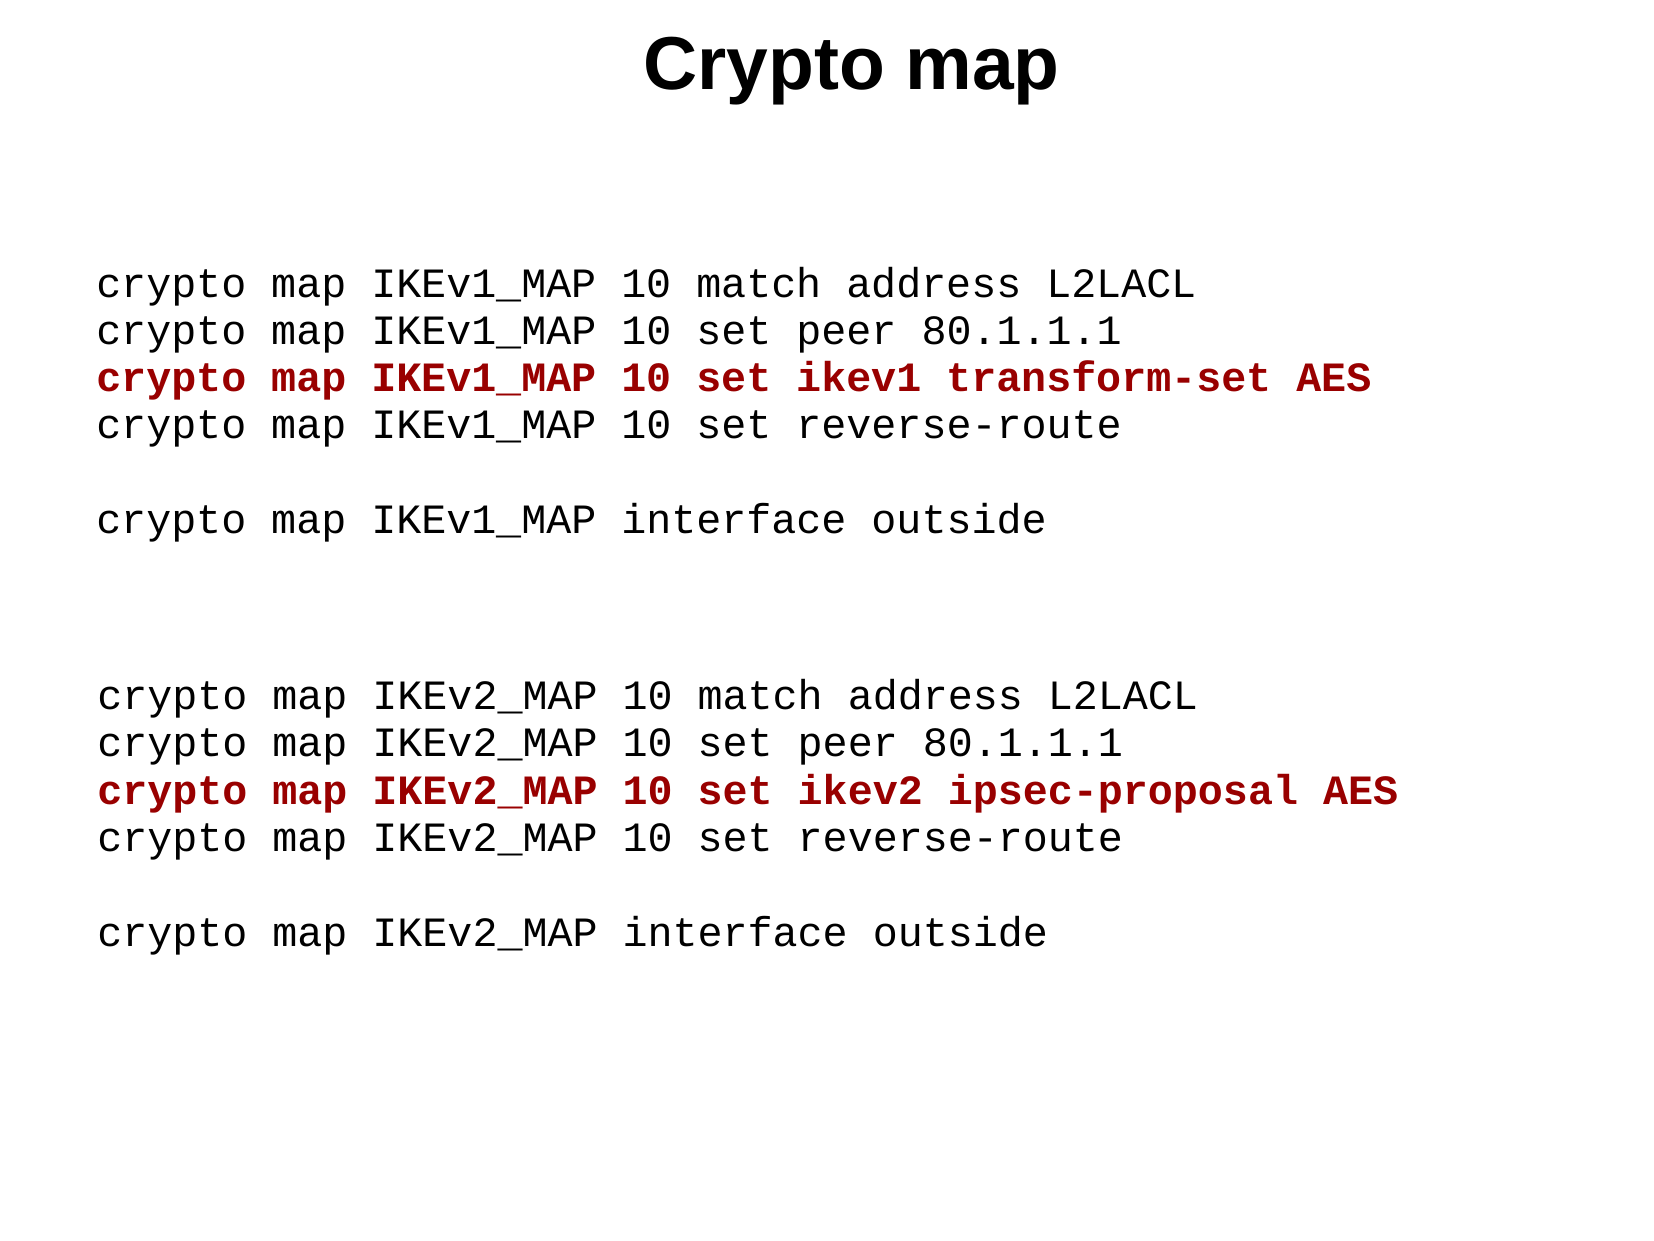

Crypto map
# crypto map IKEv1_MAP 10 match address L2LACL
crypto map IKEv1_MAP 10 set peer 80.1.1.1
crypto map IKEv1_MAP 10 set ikev1 transform-set AES
crypto map IKEv1_MAP 10 set reverse-route
crypto map IKEv1_MAP interface outside
crypto map IKEv2_MAP 10 match address L2LACL
crypto map IKEv2_MAP 10 set peer 80.1.1.1
crypto map IKEv2_MAP 10 set ikev2 ipsec-proposal AES
crypto map IKEv2_MAP 10 set reverse-route
crypto map IKEv2_MAP interface outside